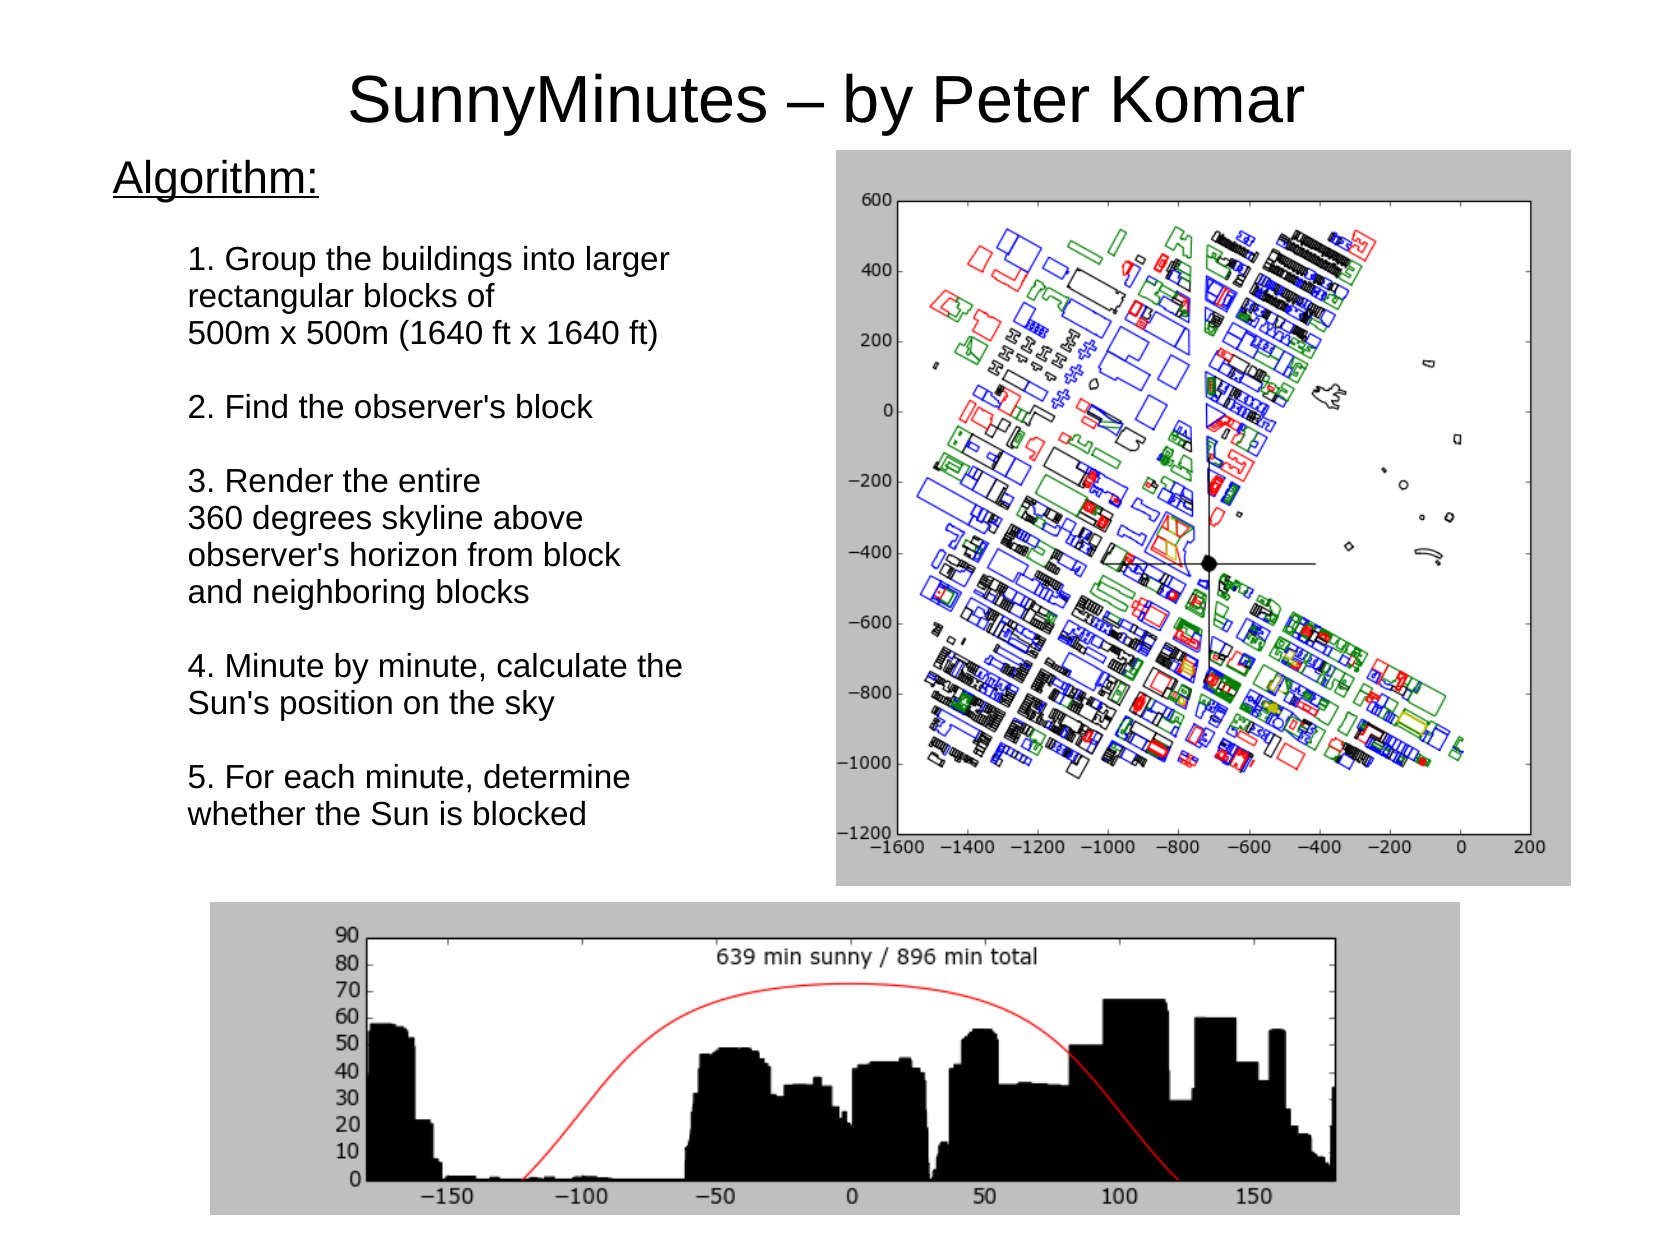

# SunnyMinutes – by Peter Komar
Algorithm:
	1. Group the buildings into larger
	rectangular blocks of
	500m x 500m (1640 ft x 1640 ft)
 	2. Find the observer's block
	3. Render the entire
	360 degrees skyline above
	observer's horizon from block
	and neighboring blocks
 	4. Minute by minute, calculate the
	Sun's position on the sky
	5. For each minute, determine
	whether the Sun is blocked